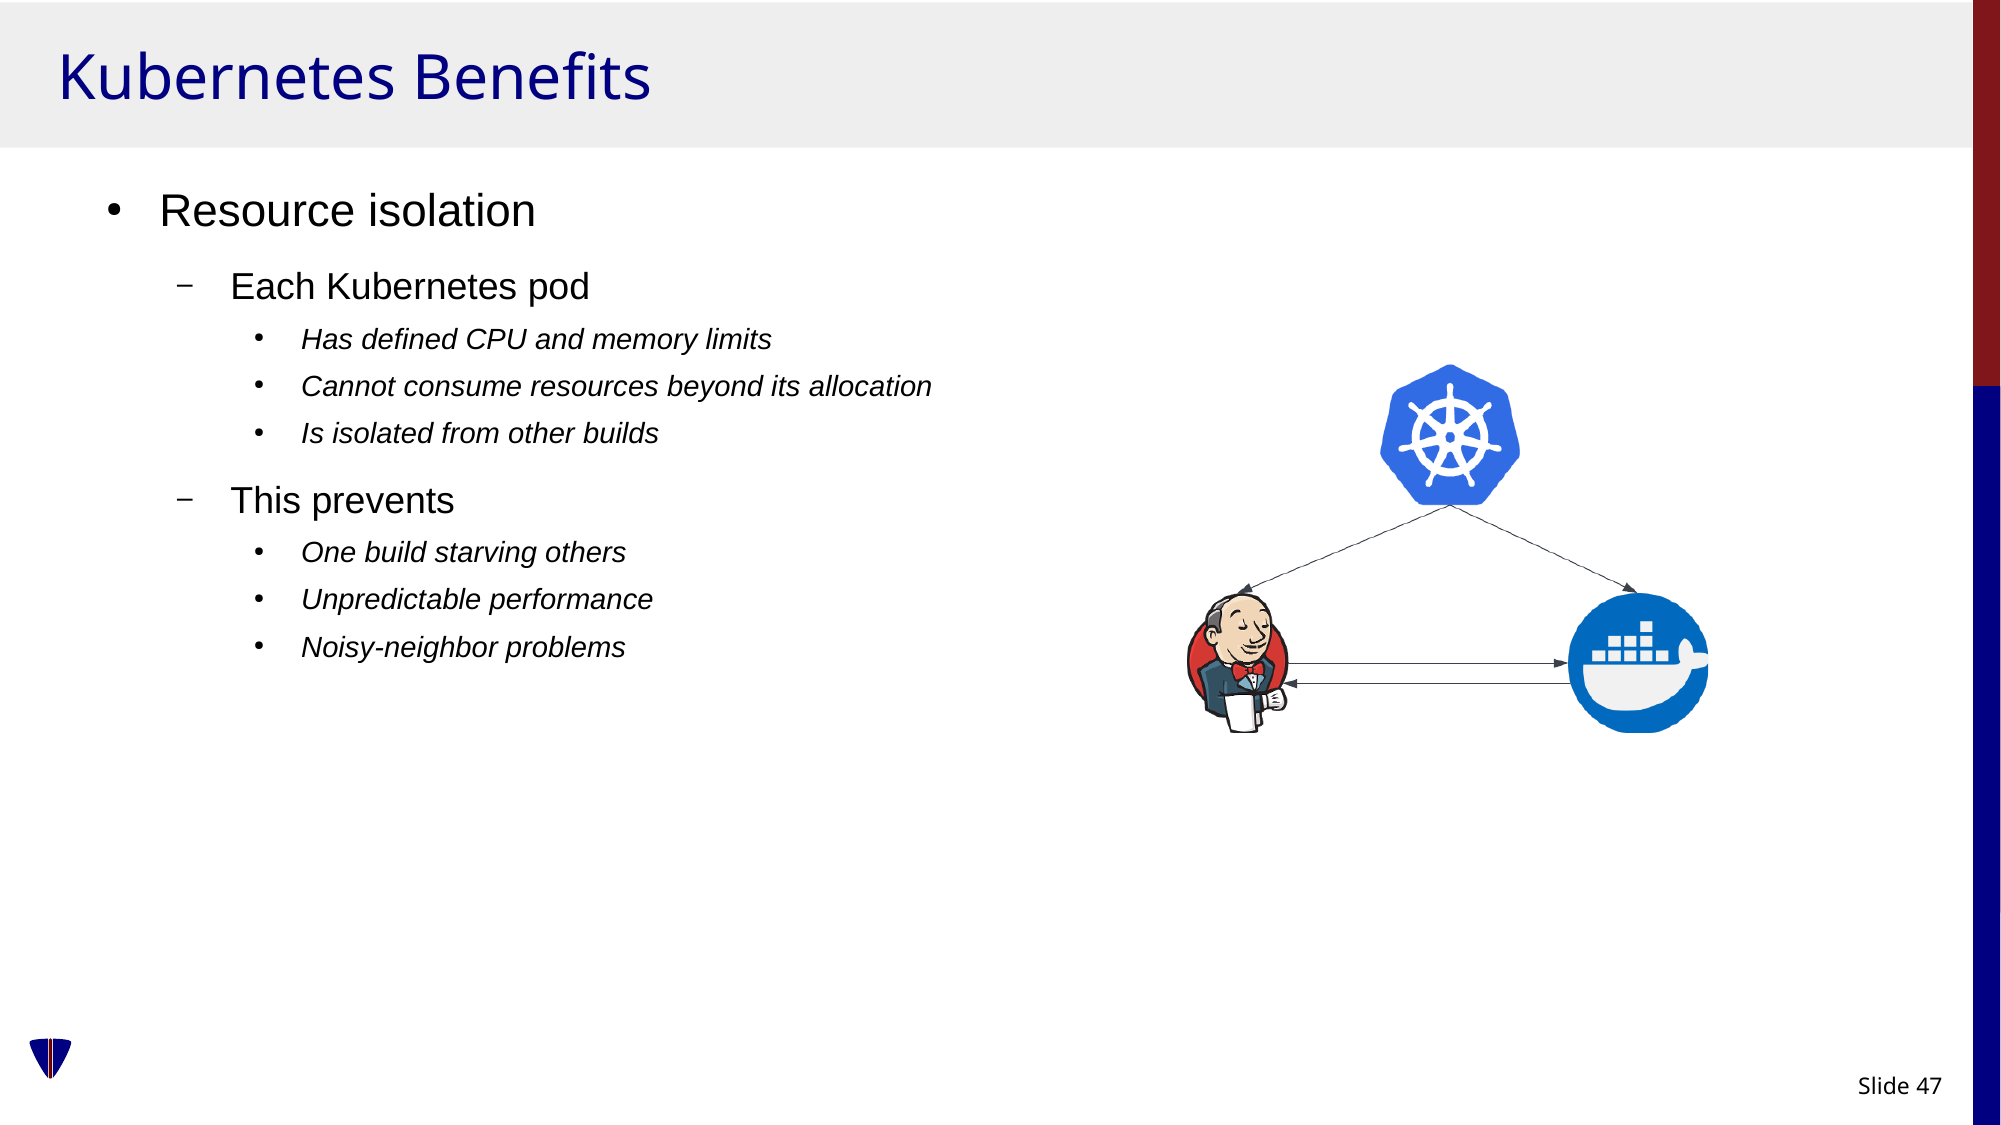

# Kubernetes Benefits
Resource isolation
Each Kubernetes pod
Has defined CPU and memory limits
Cannot consume resources beyond its allocation
Is isolated from other builds
This prevents
One build starving others
Unpredictable performance
Noisy-neighbor problems